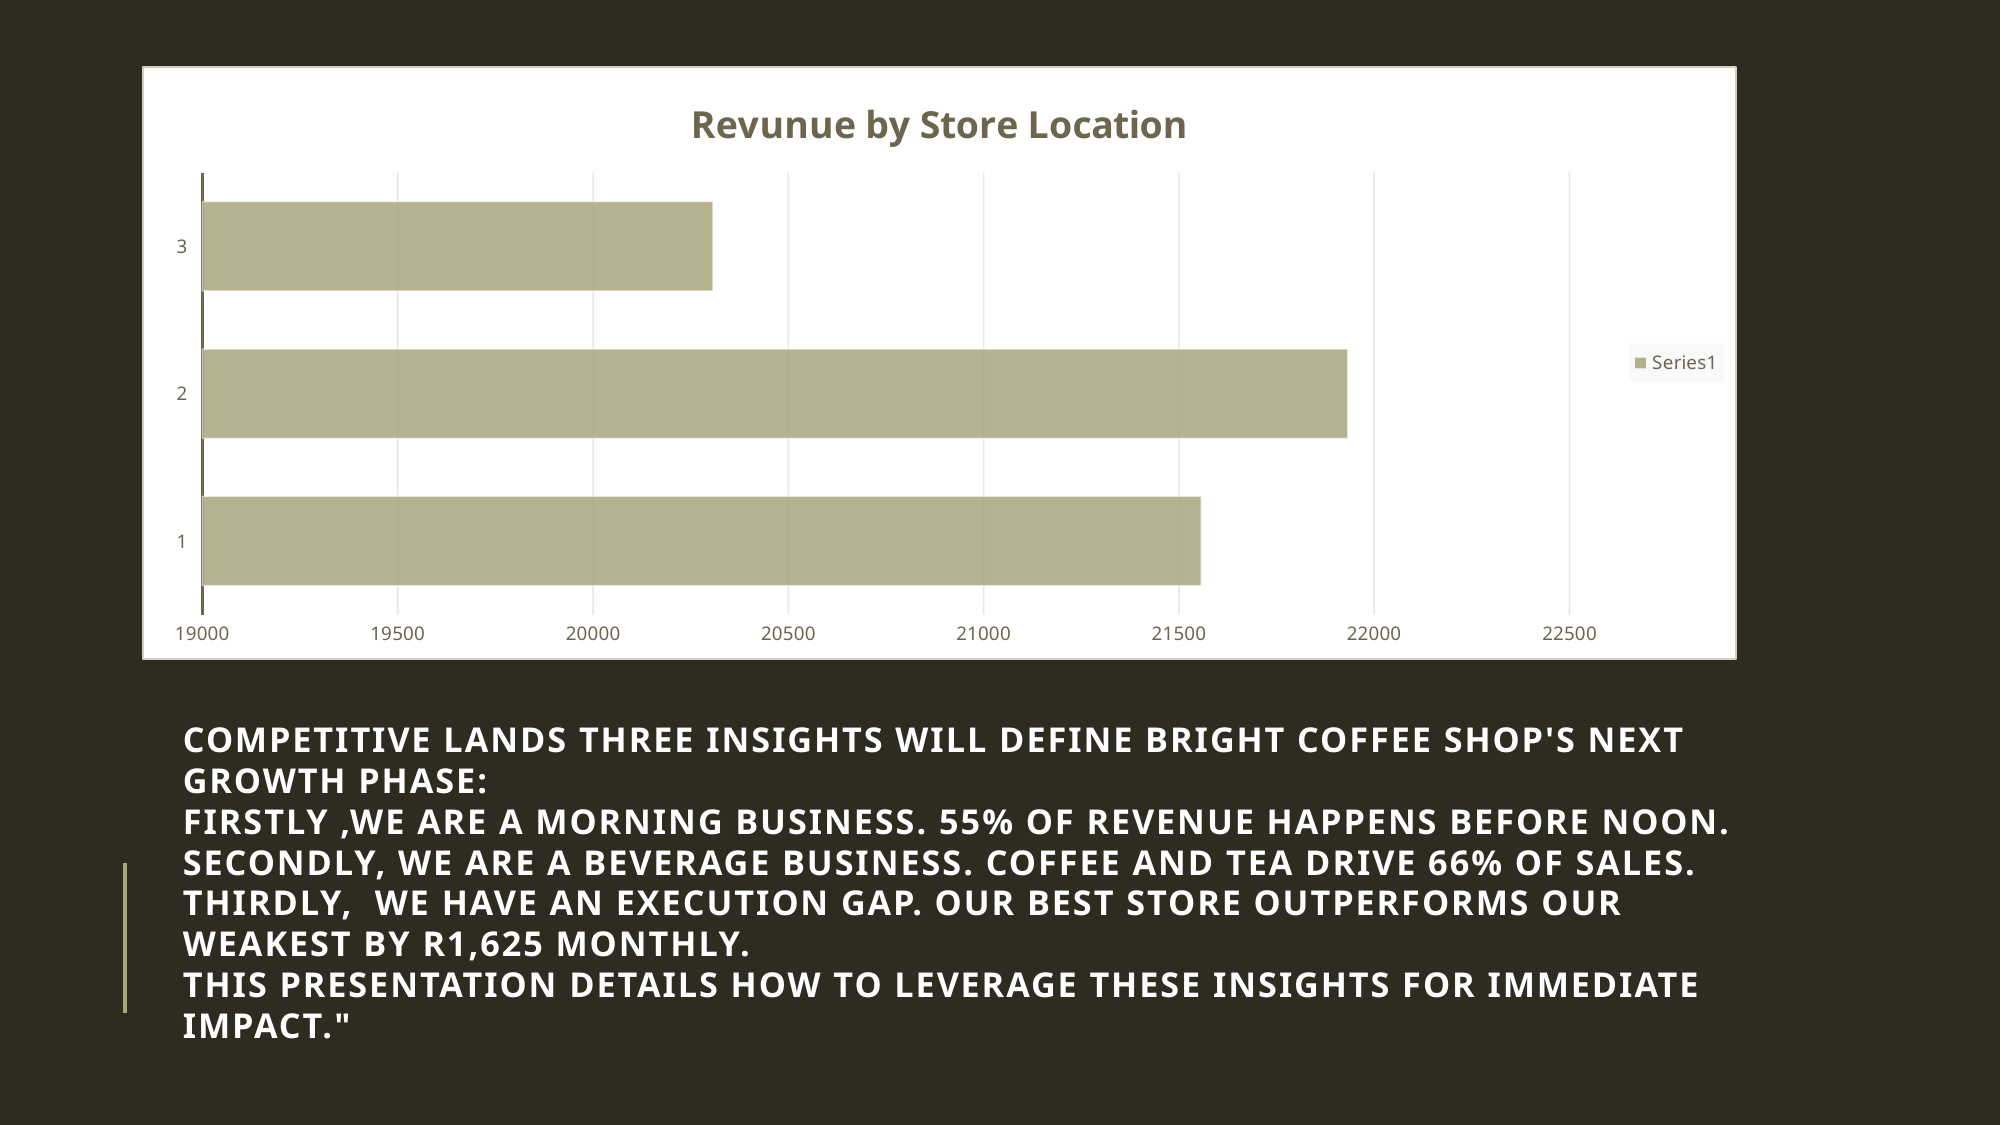

### Chart: Revunue by Store Location
| Category | Series1 |
|---|---|
| 1 | 21557.0 |
| 2 | 21932.0 |
| 3 | 20307.0 |# Competitive Lands Three insights will define Bright Coffee Shop's next growth phase:
Firstly ,we are a morning business. 55% of revenue happens before noon.
Secondly, we are a beverage business. Coffee and Tea drive 66% of sales.
Thirdly, we have an execution gap. Our best store outperforms our weakest by R1,625 monthly.
This presentation details how to leverage these insights for immediate impact."